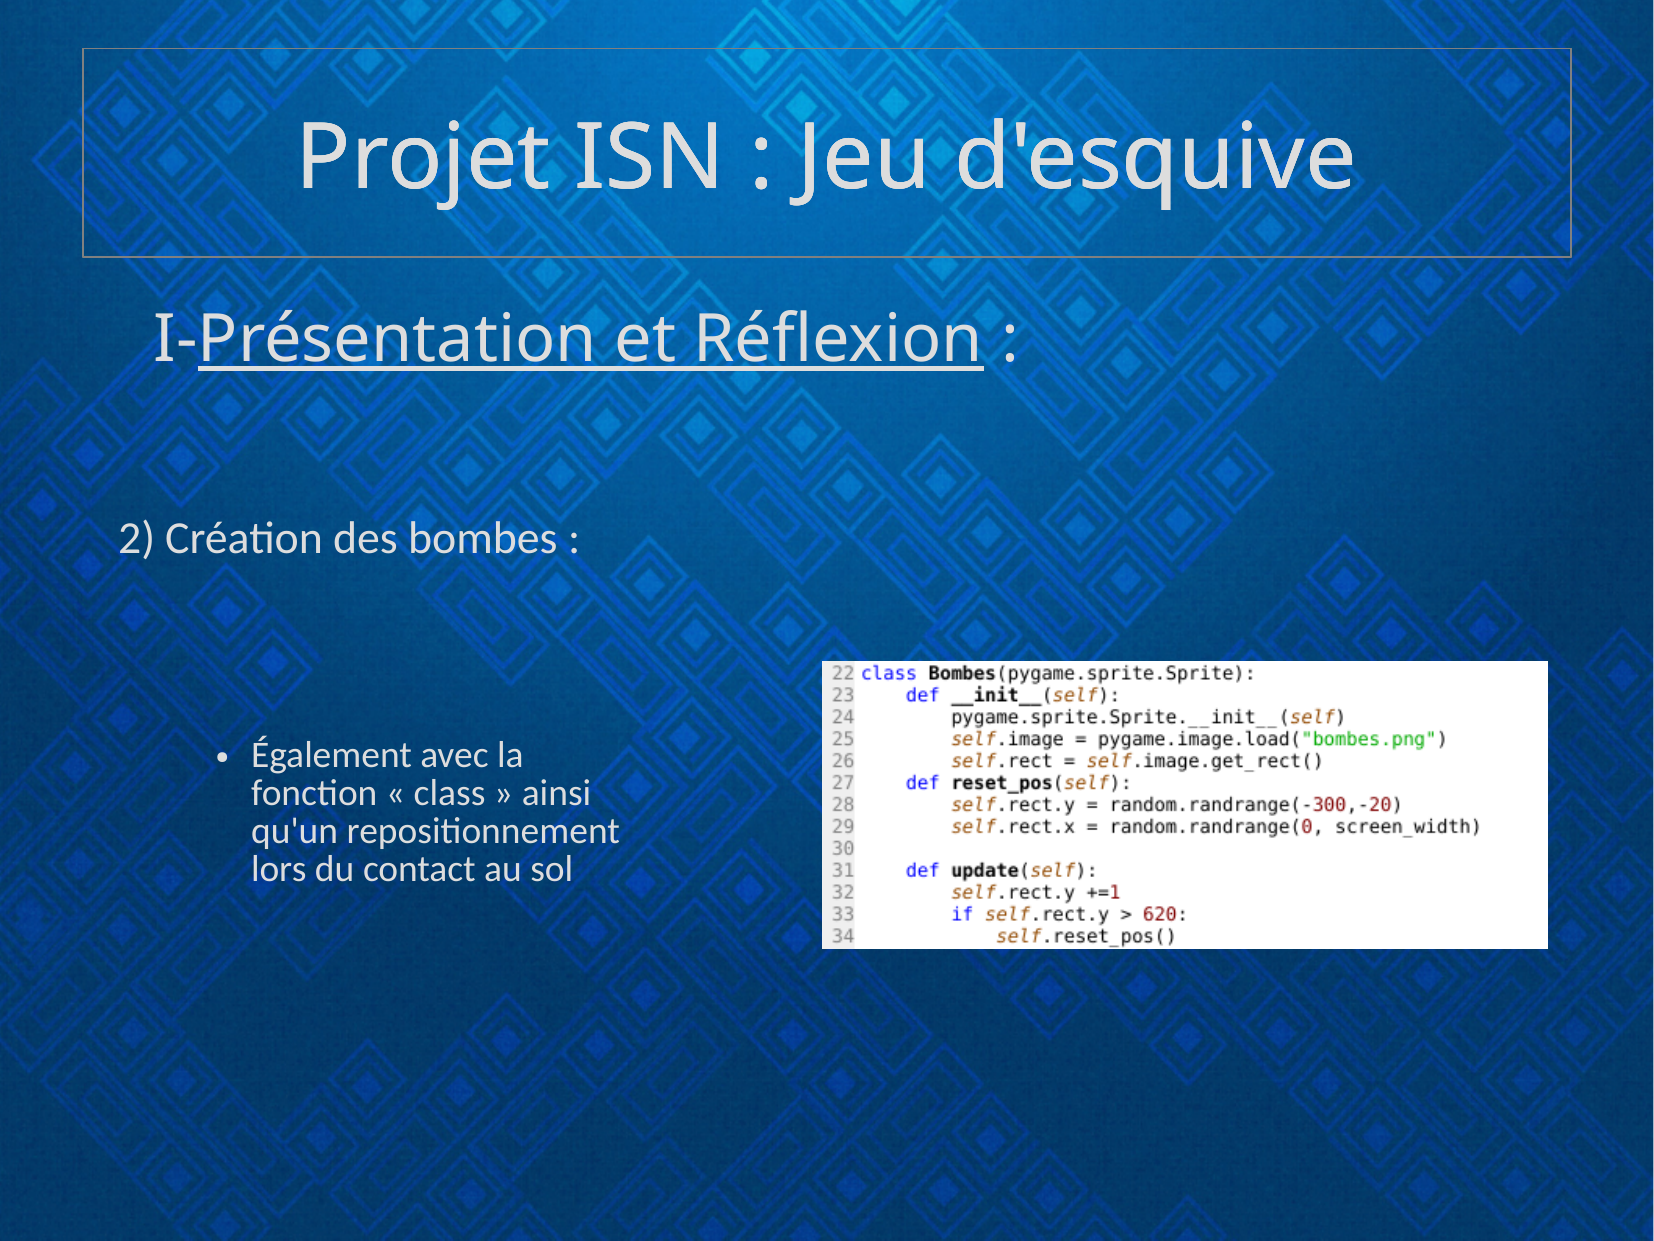

Projet ISN : Jeu d'esquive
Projet ISN : Jeu d'esquive
# Projet ISN : Jeu d'esquive
I-Présentation et Réflexion :
2) Création des bombes :
Également avec la fonction « class » ainsi qu'un repositionnement lors du contact au sol